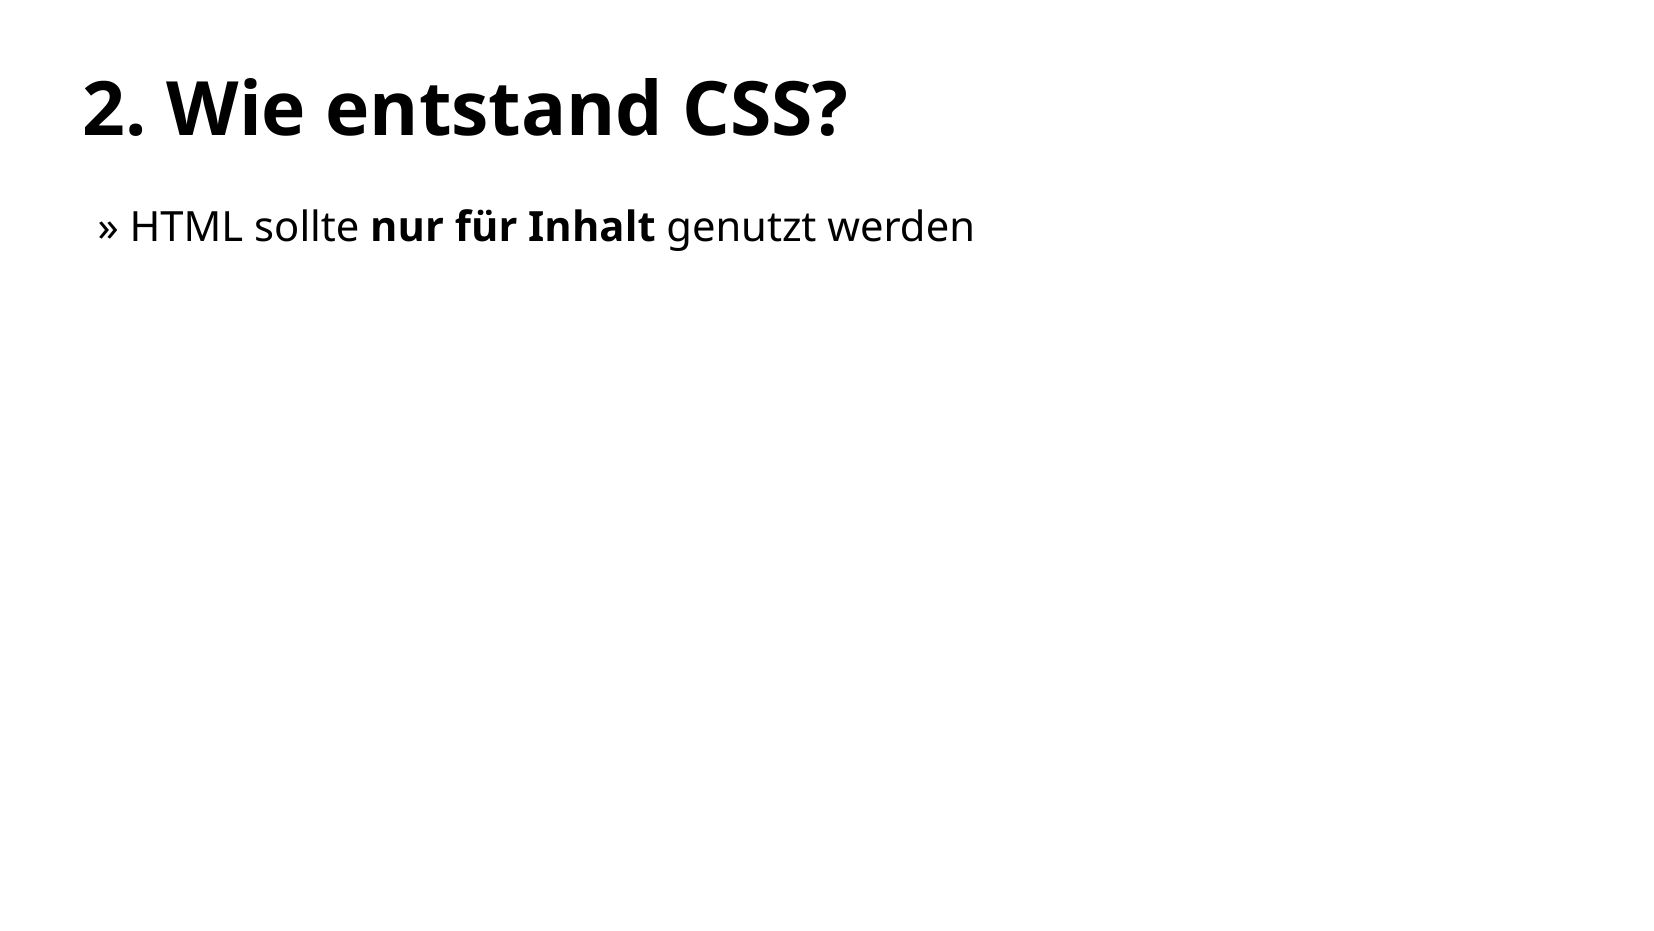

# 2. Wie entstand CSS?
» HTML sollte nur für Inhalt genutzt werden